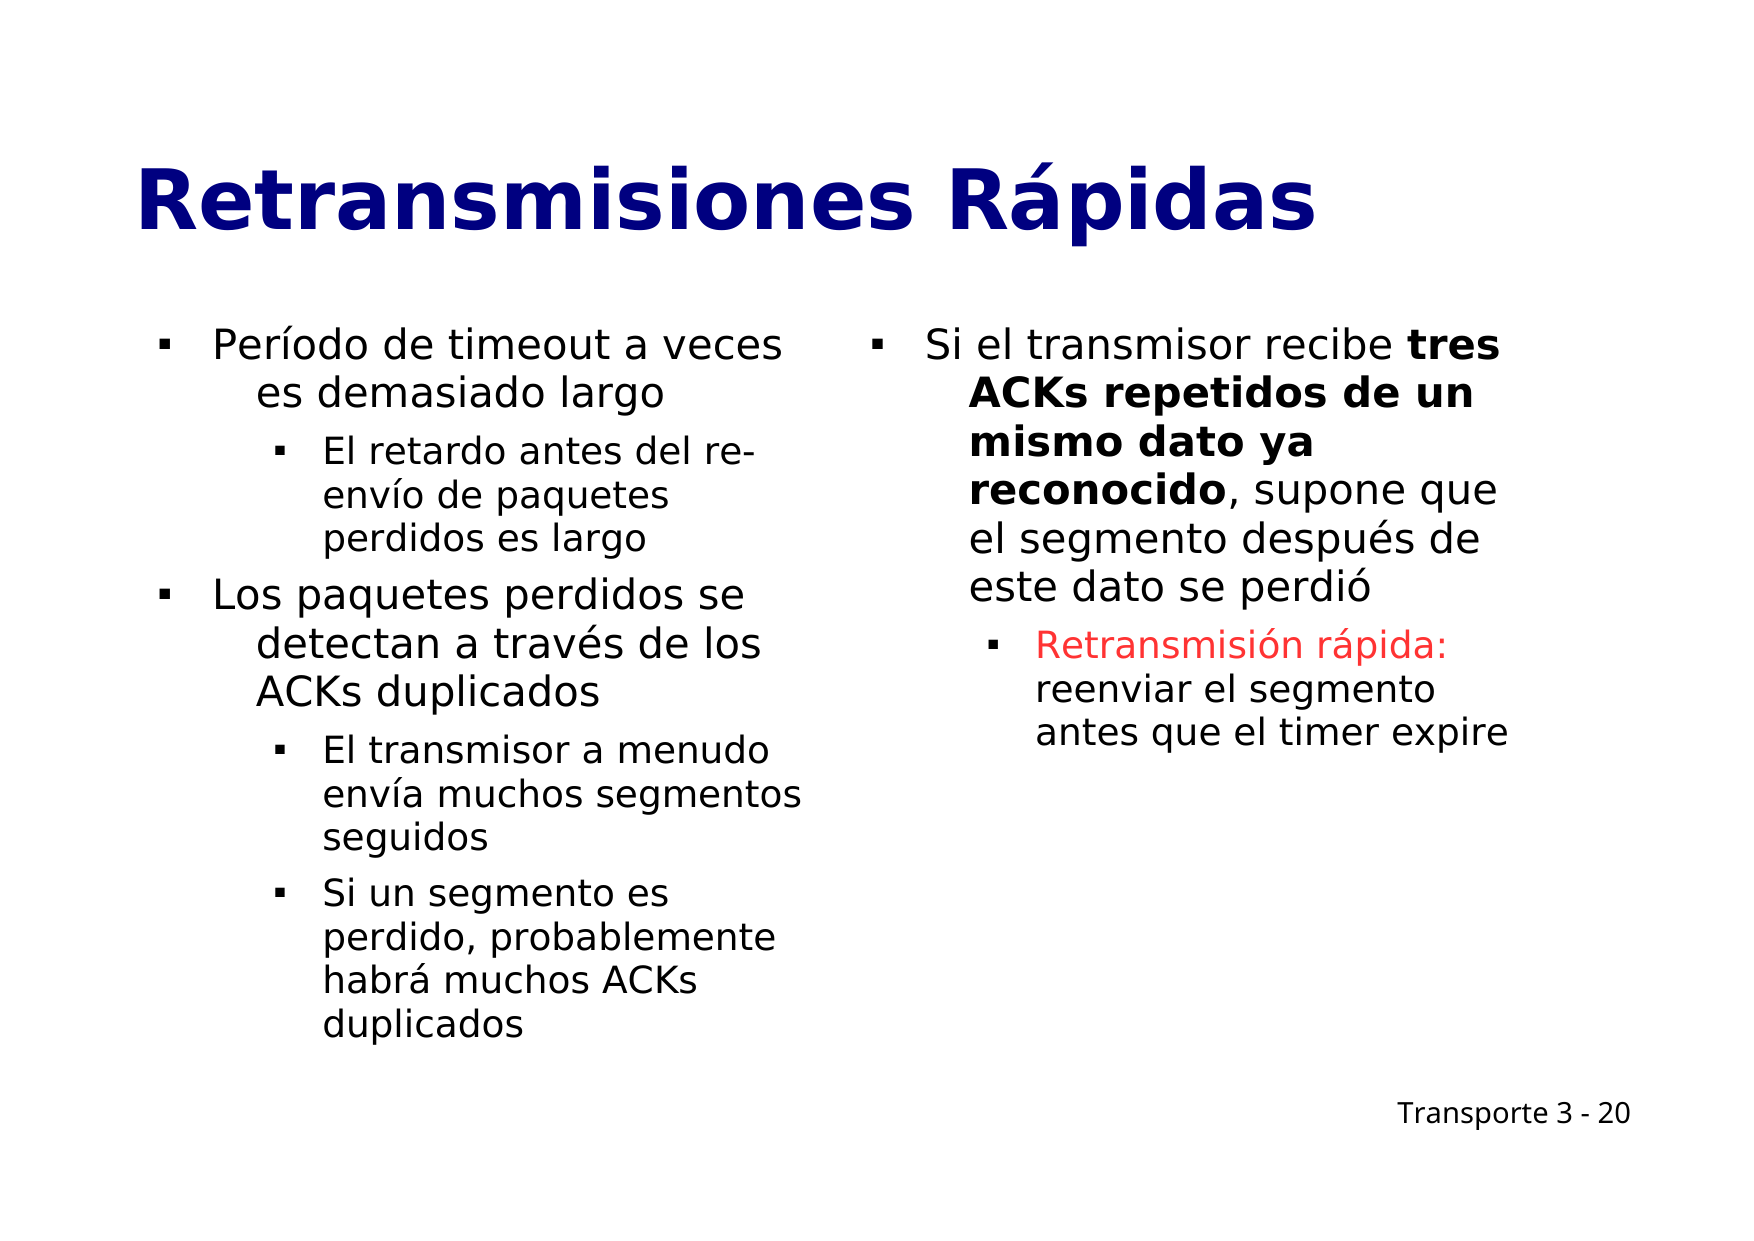

# Retransmisiones Rápidas
Período de timeout a veces es demasiado largo
El retardo antes del re-envío de paquetes perdidos es largo
Los paquetes perdidos se detectan a través de los ACKs duplicados
El transmisor a menudo envía muchos segmentos seguidos
Si un segmento es perdido, probablemente habrá muchos ACKs duplicados
Si el transmisor recibe tres ACKs repetidos de un mismo dato ya reconocido, supone que el segmento después de este dato se perdió
Retransmisión rápida: reenviar el segmento antes que el timer expire